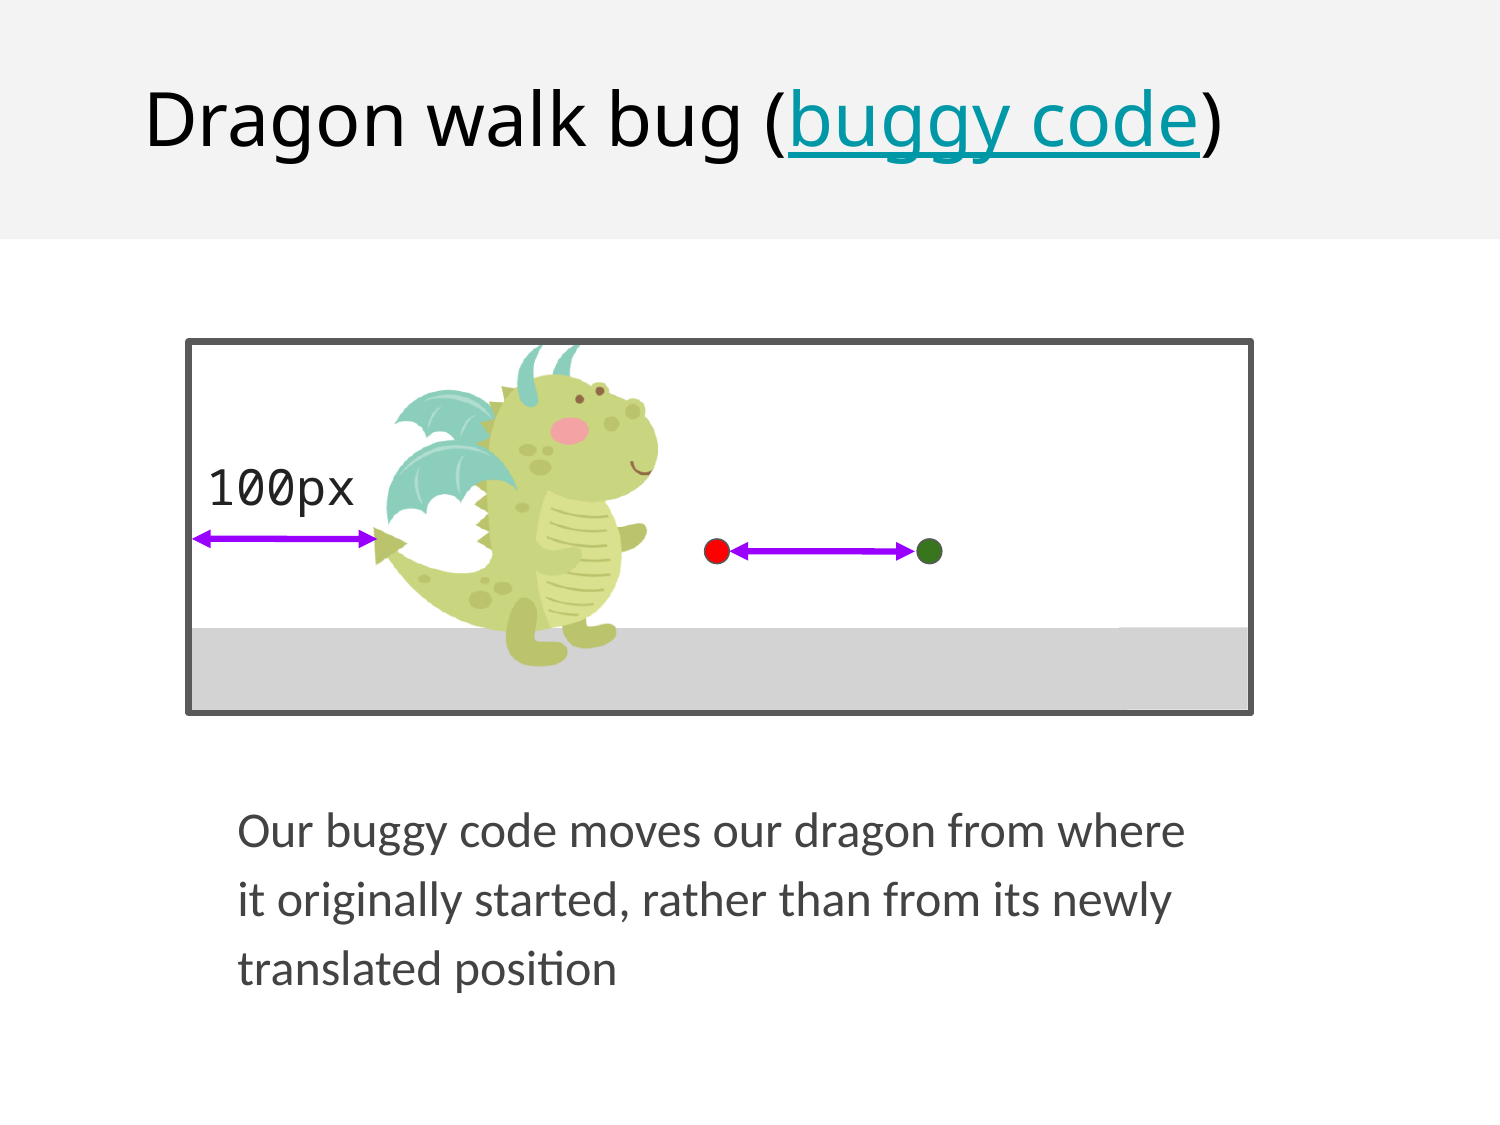

# Dragon walk bug (buggy code)
100px
Our buggy code moves our dragon from where it originally started, rather than from its newly translated position